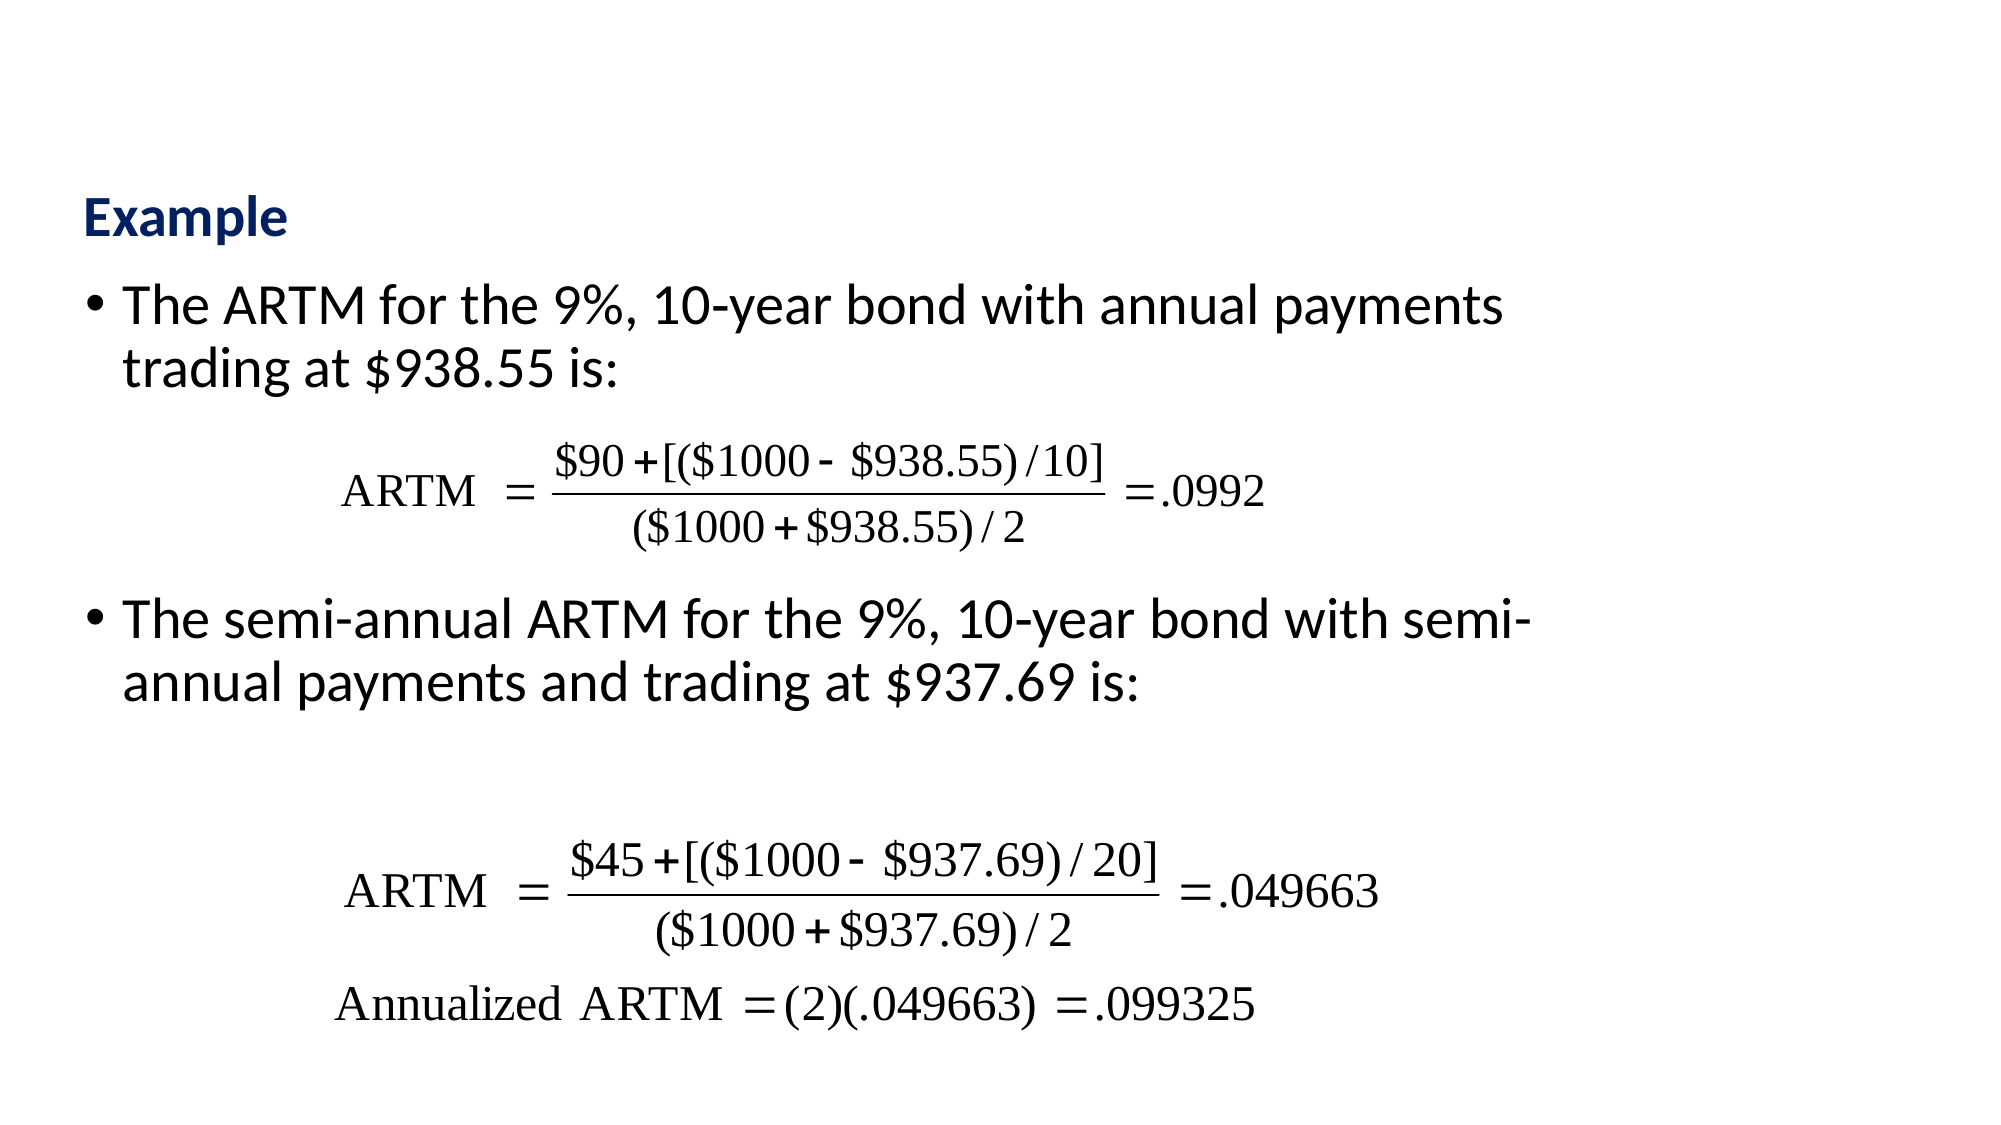

# Example
The ARTM for the 9%, 10‑year bond with annual payments trading at $938.55 is:
The semi-annual ARTM for the 9%, 10‑year bond with semi-annual payments and trading at $937.69 is: